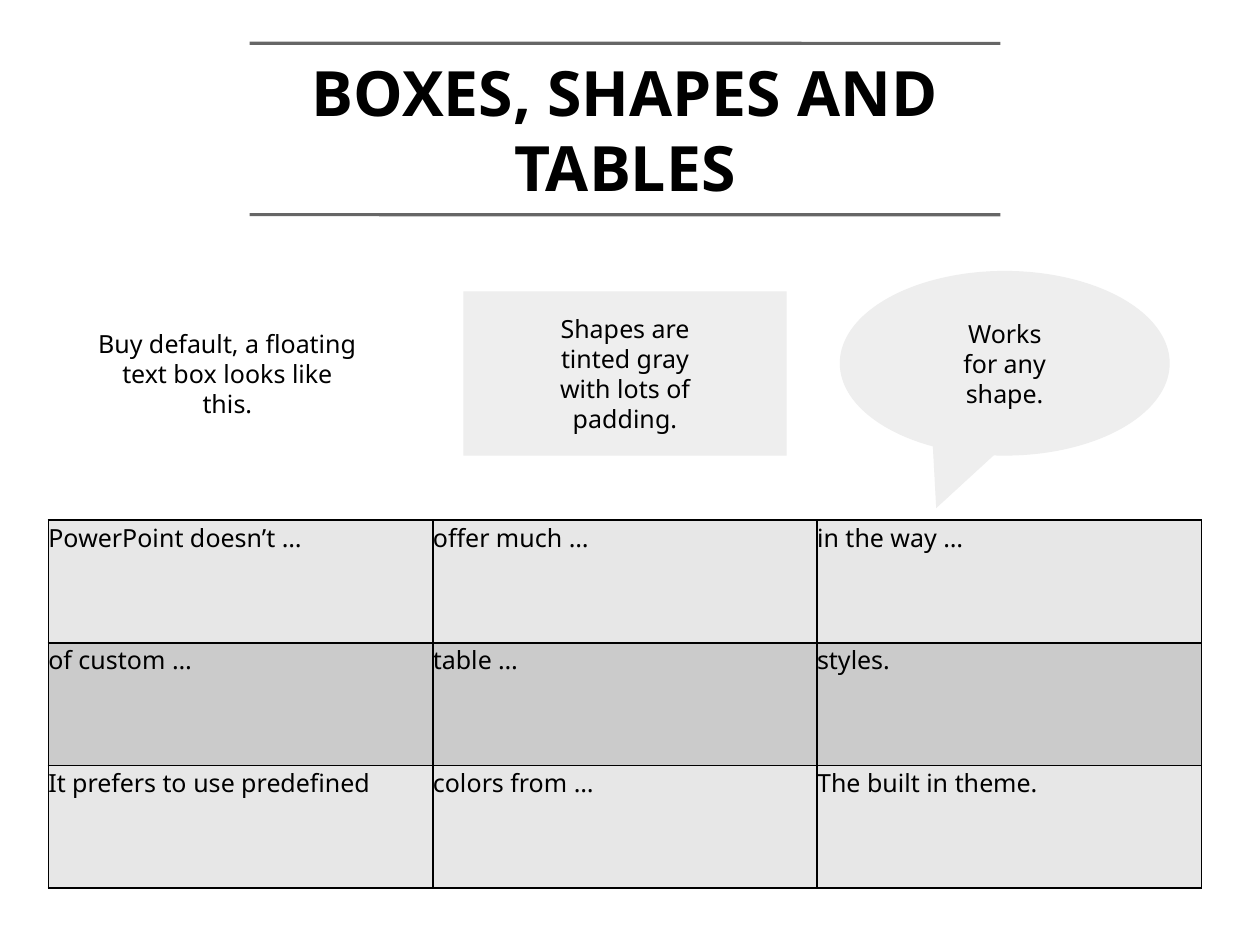

# BOXES, SHAPES AND TABLES
Works for any shape.
Shapes are tinted gray with lots of padding.
Buy default, a floating text box looks like this.
| PowerPoint doesn’t … | offer much … | in the way … |
| --- | --- | --- |
| of custom … | table … | styles. |
| It prefers to use predefined | colors from … | The built in theme. |